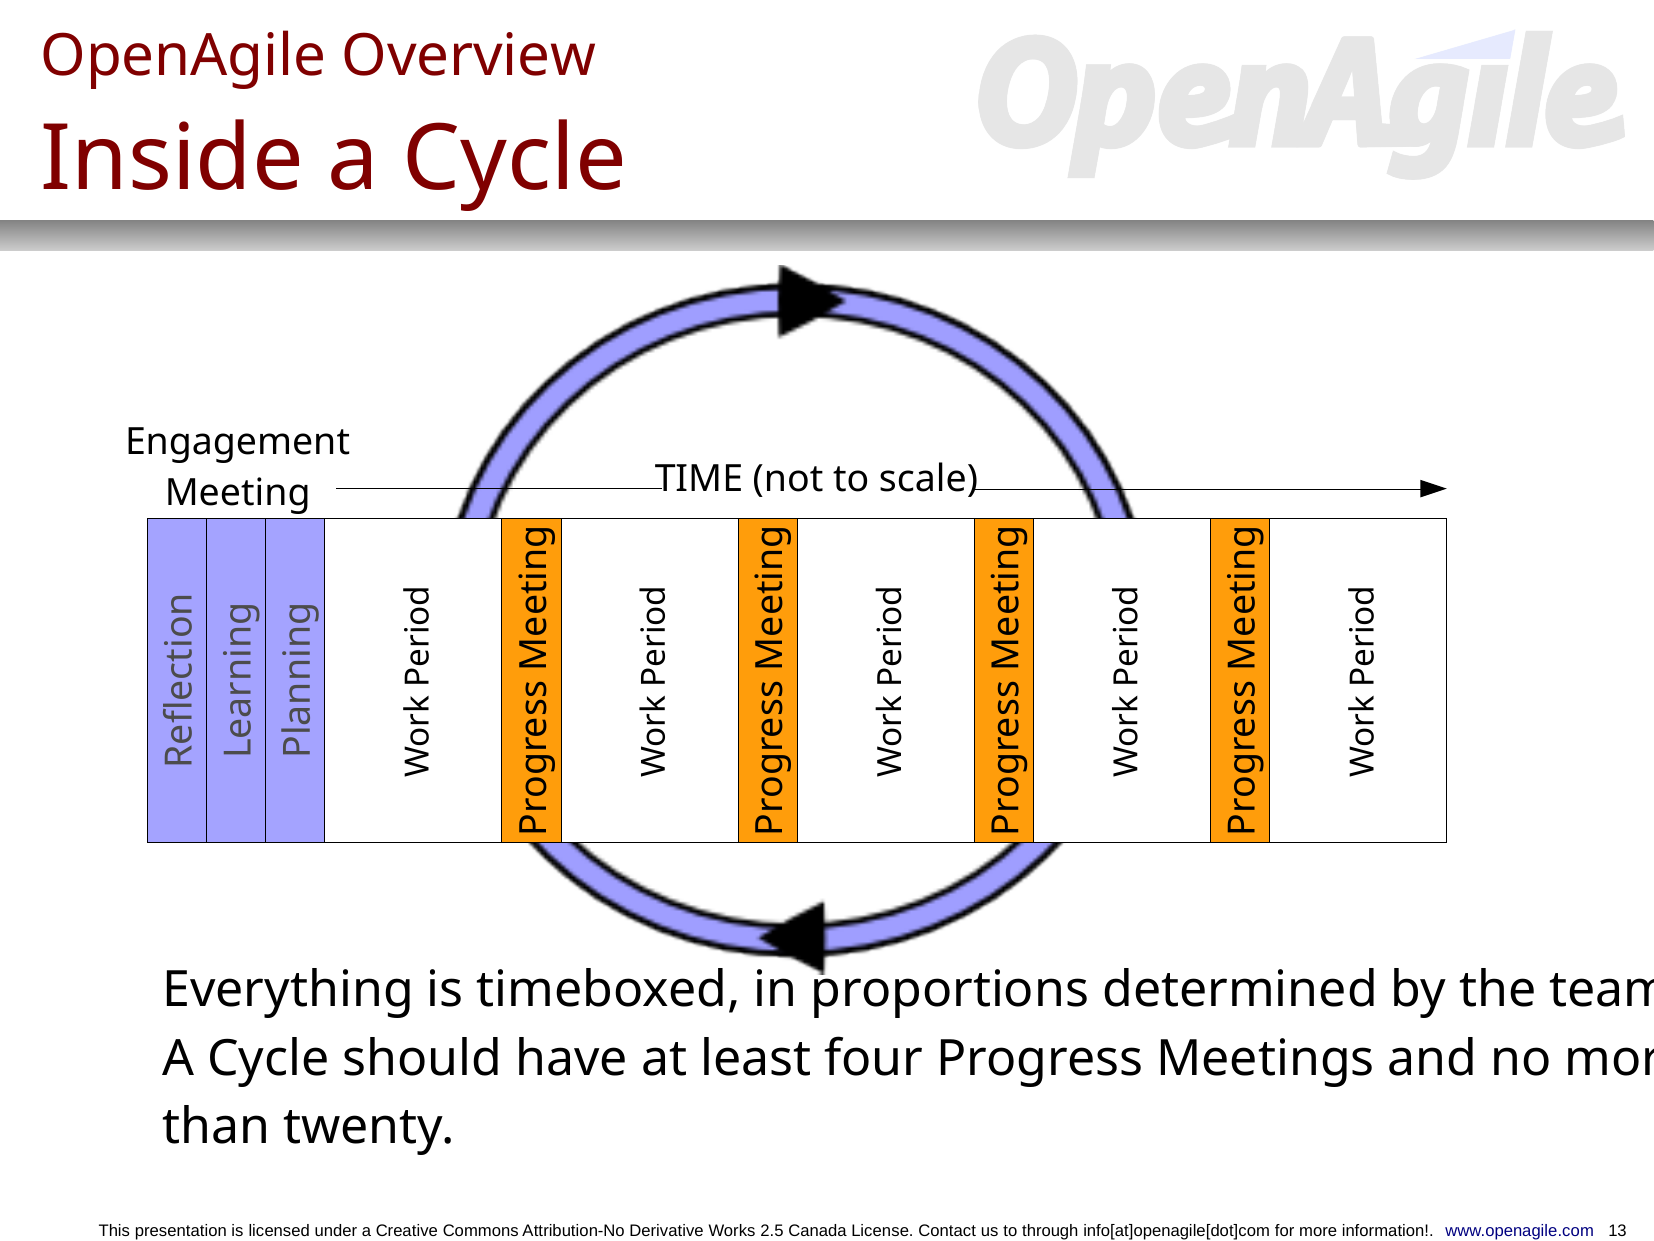

# OpenAgile Overview Inside a Cycle
Engagement
Meeting
TIME (not to scale)
Reflection
Learning
Planning
Progress Meeting
Progress Meeting
Progress Meeting
Progress Meeting
Work Period
Work Period
Work Period
Work Period
Work Period
Everything is timeboxed, in proportions determined by the team.
A Cycle should have at least four Progress Meetings and no more
than twenty.